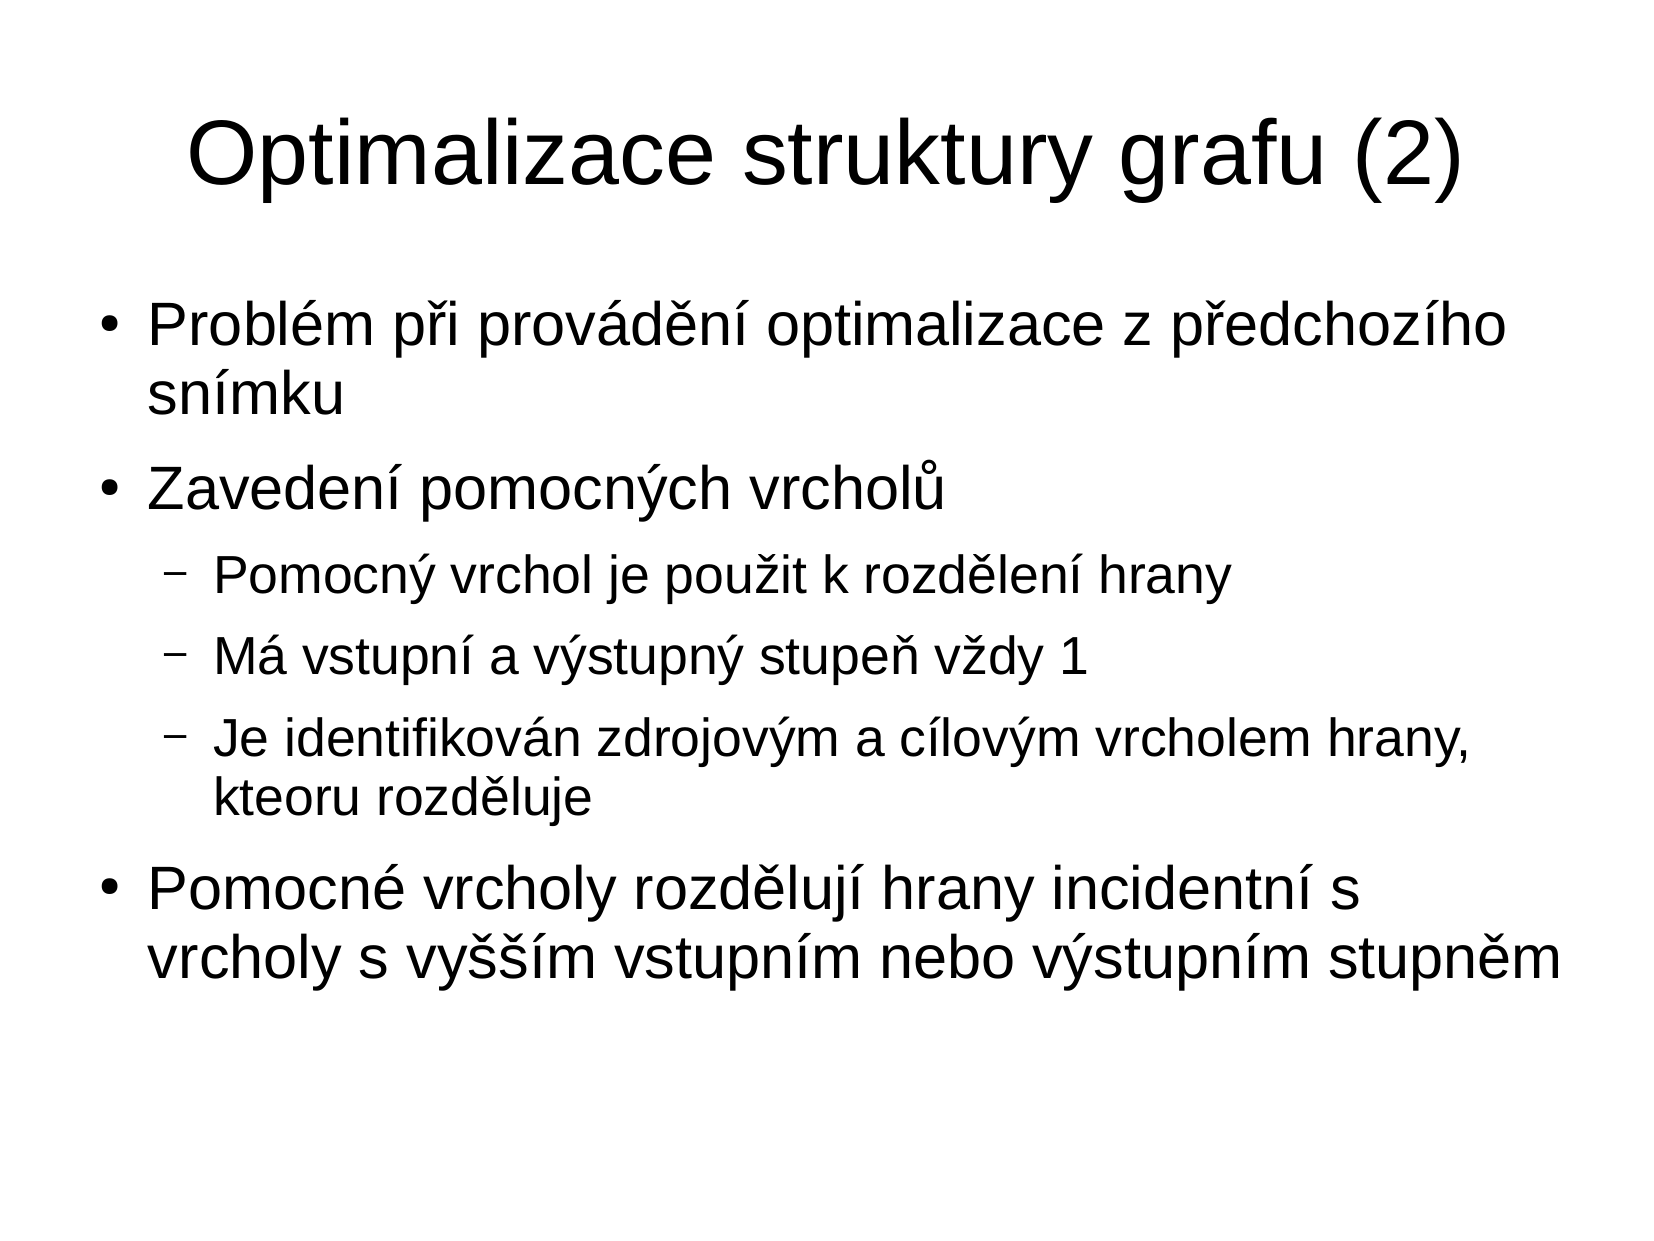

# Optimalizace struktury grafu (2)
Problém při provádění optimalizace z předchozího snímku
Zavedení pomocných vrcholů
Pomocný vrchol je použit k rozdělení hrany
Má vstupní a výstupný stupeň vždy 1
Je identifikován zdrojovým a cílovým vrcholem hrany, kteoru rozděluje
Pomocné vrcholy rozdělují hrany incidentní s vrcholy s vyšším vstupním nebo výstupním stupněm